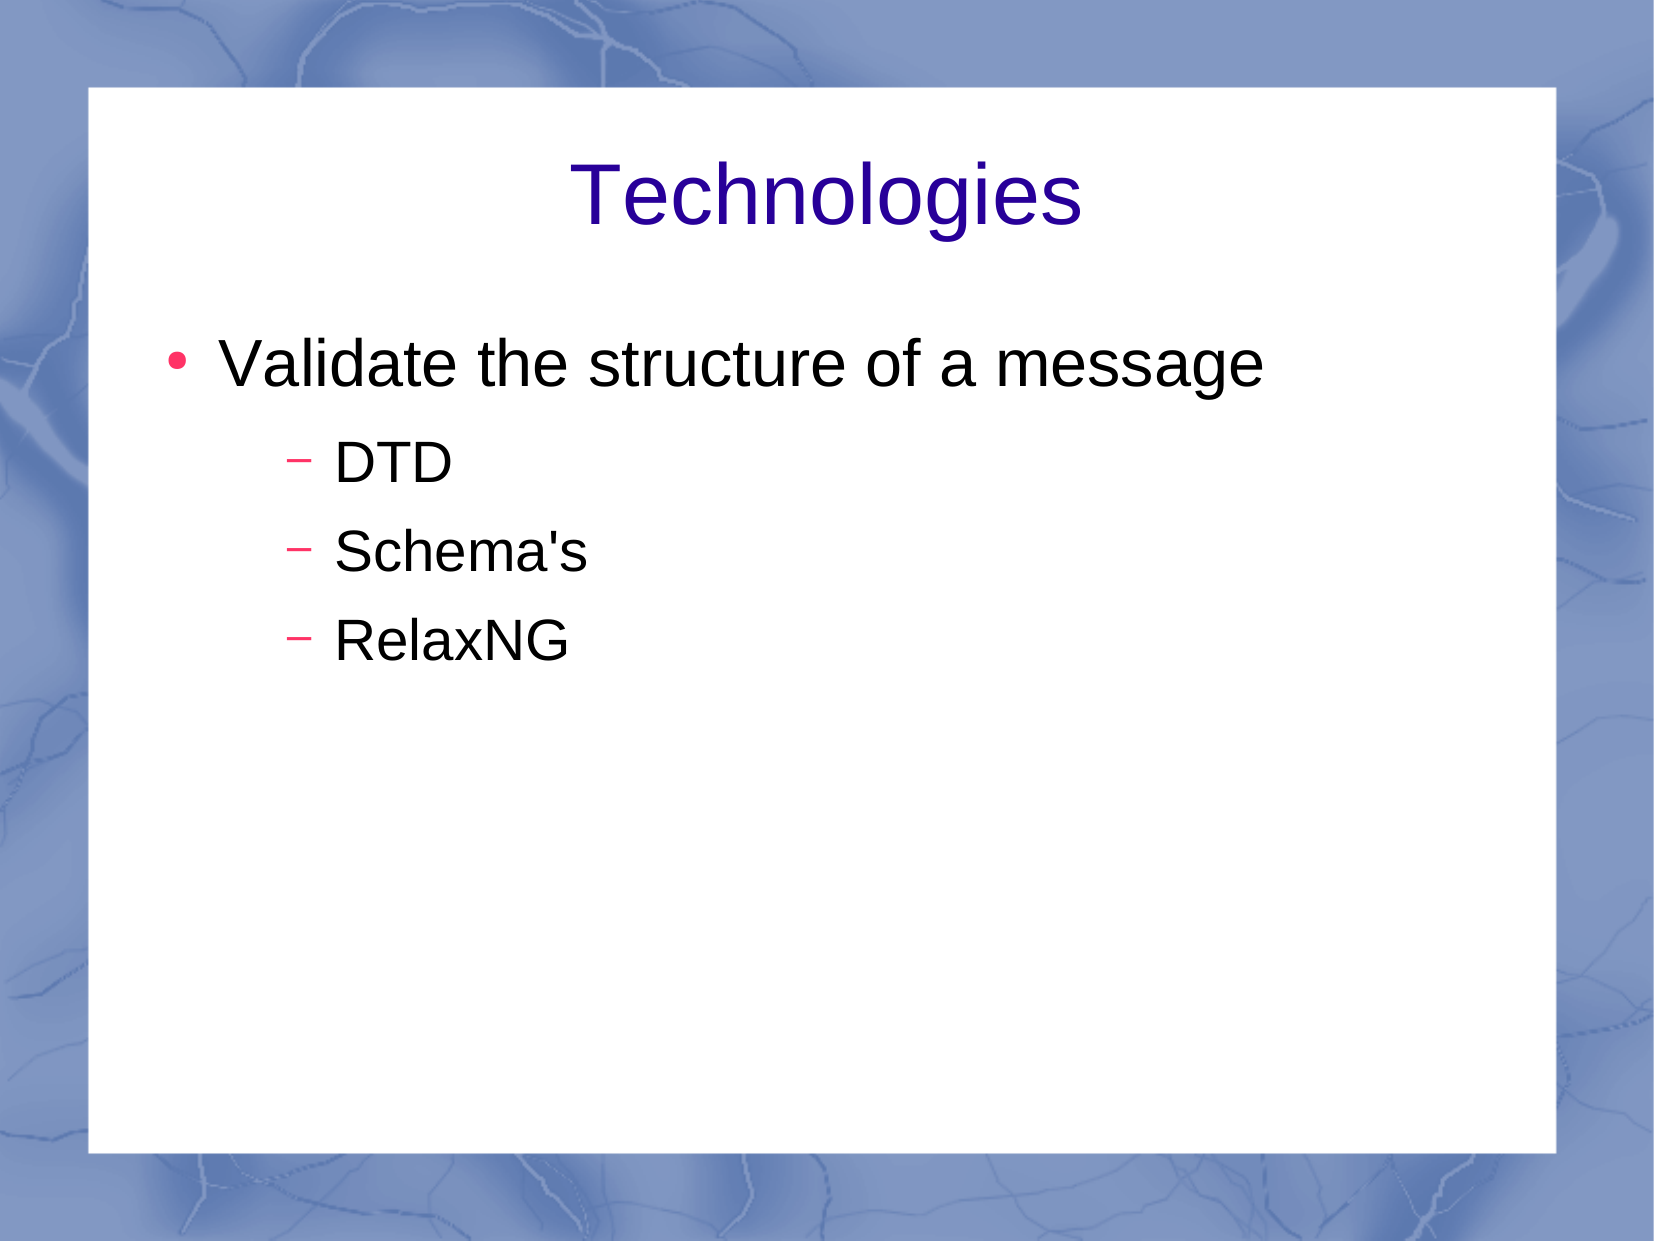

# Technologies
Validate the structure of a message
DTD
Schema's
RelaxNG